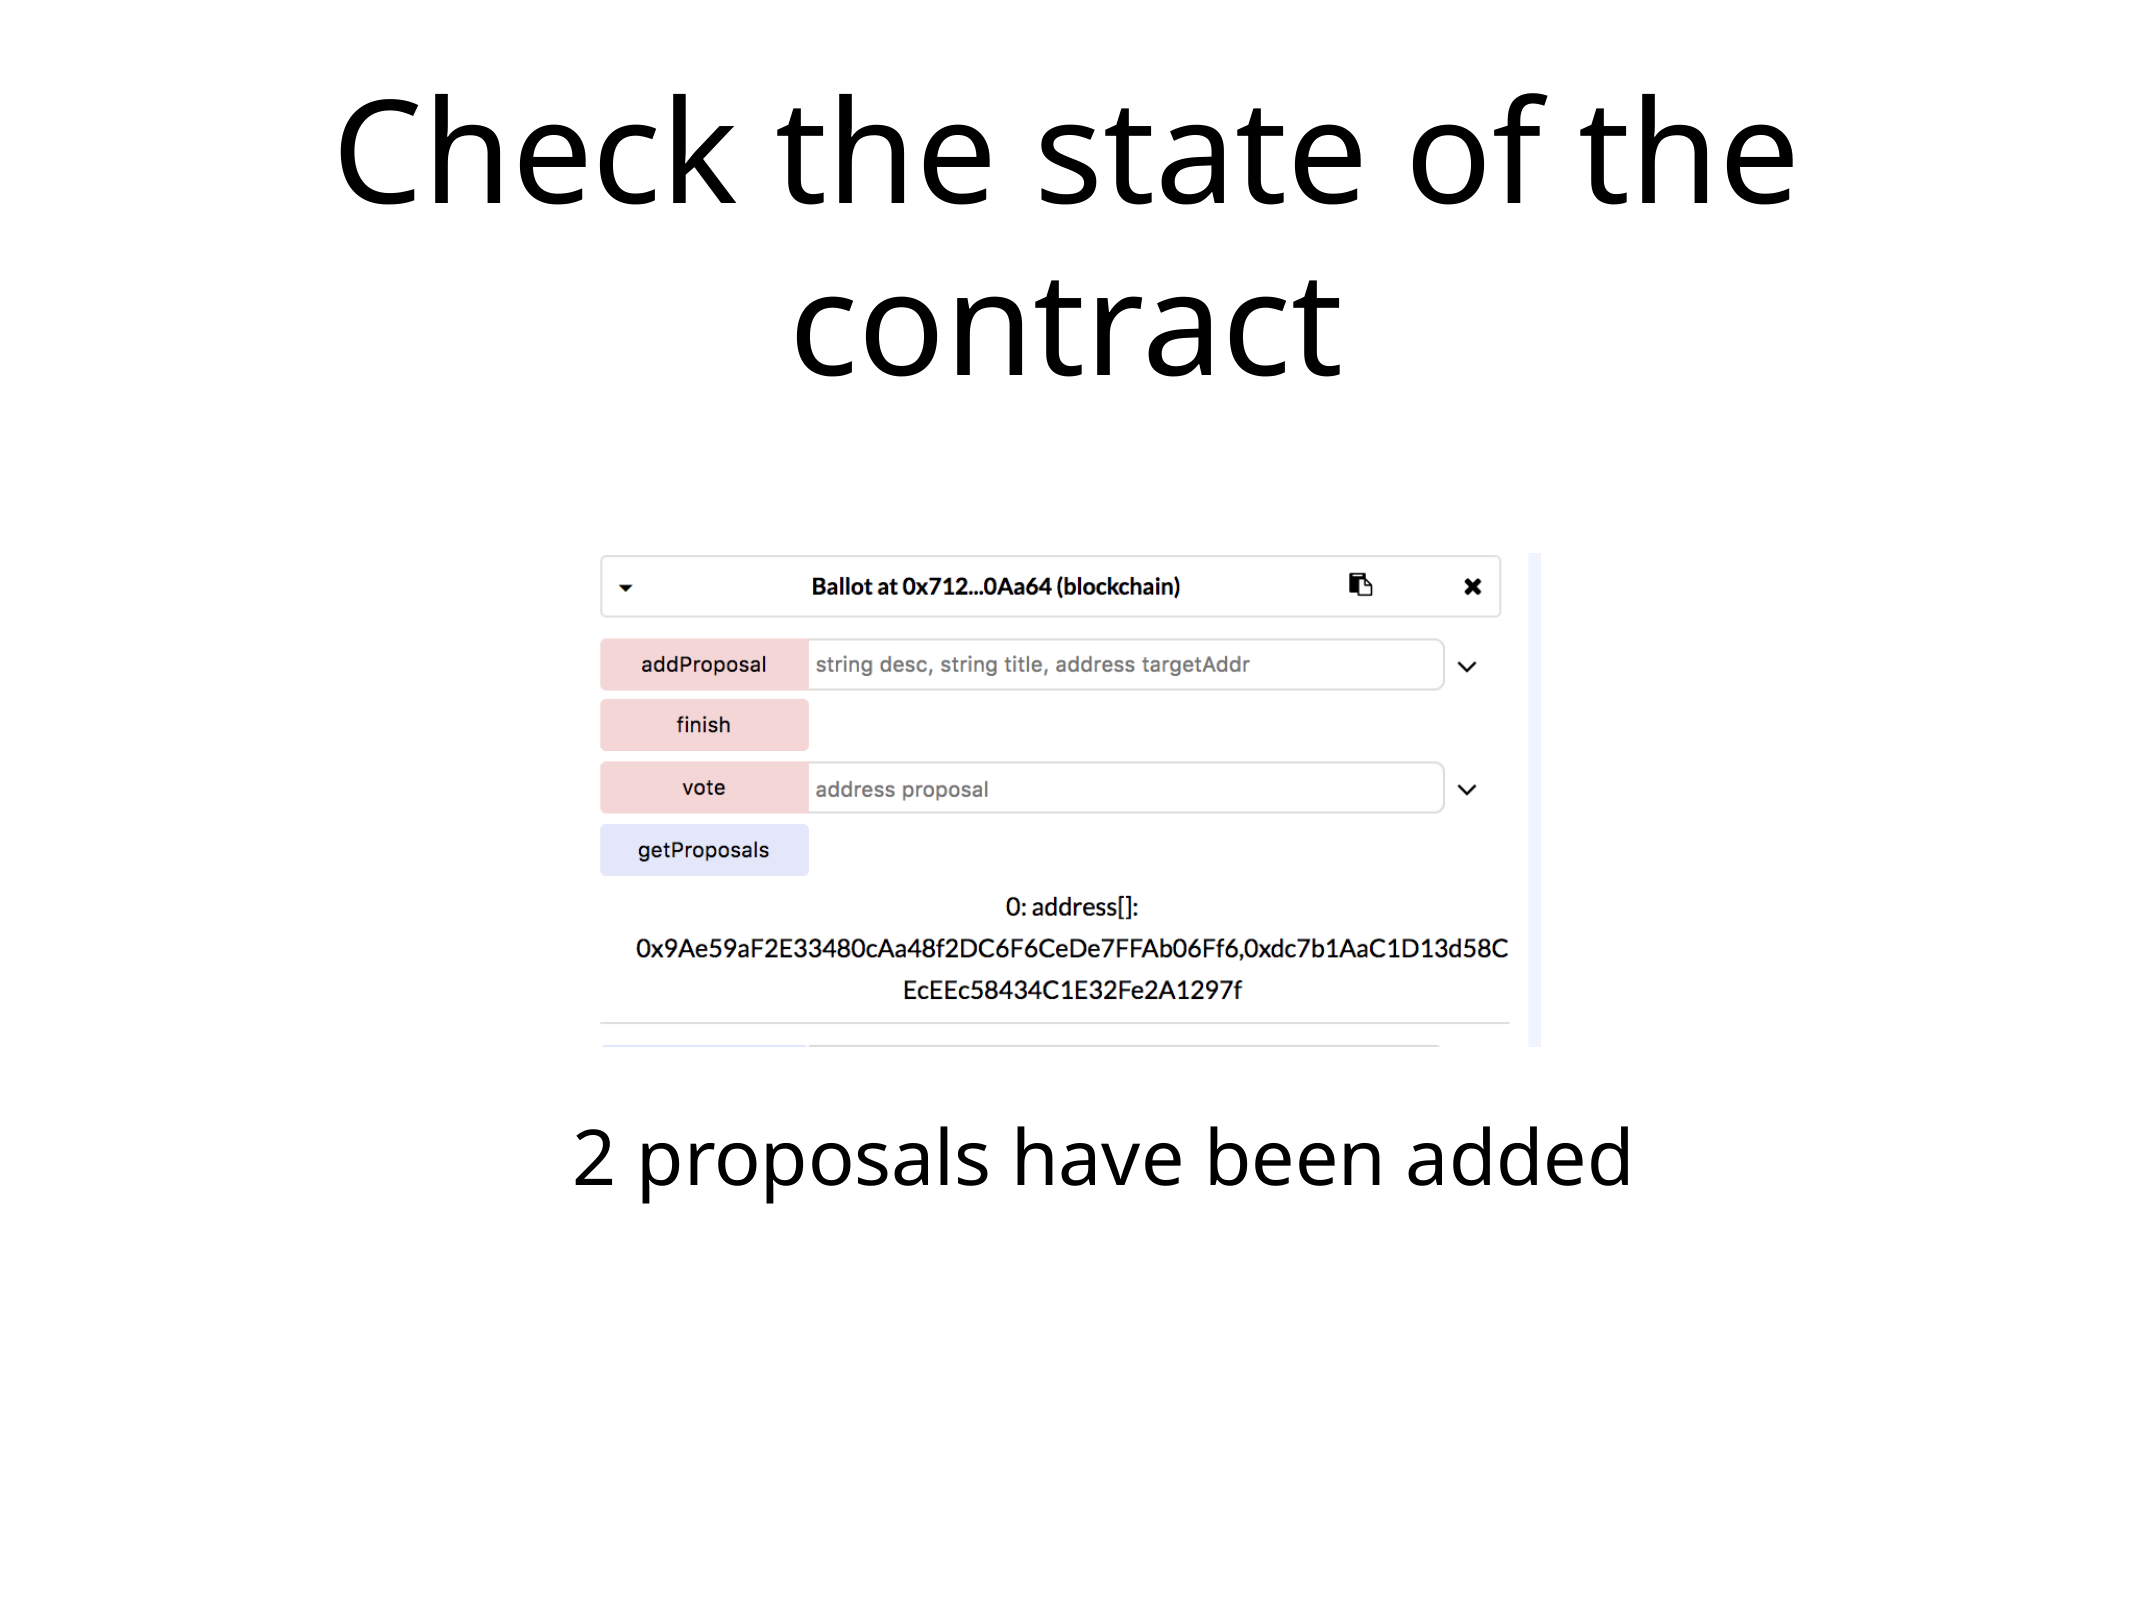

# Check the state of the contract
2 proposals have been added